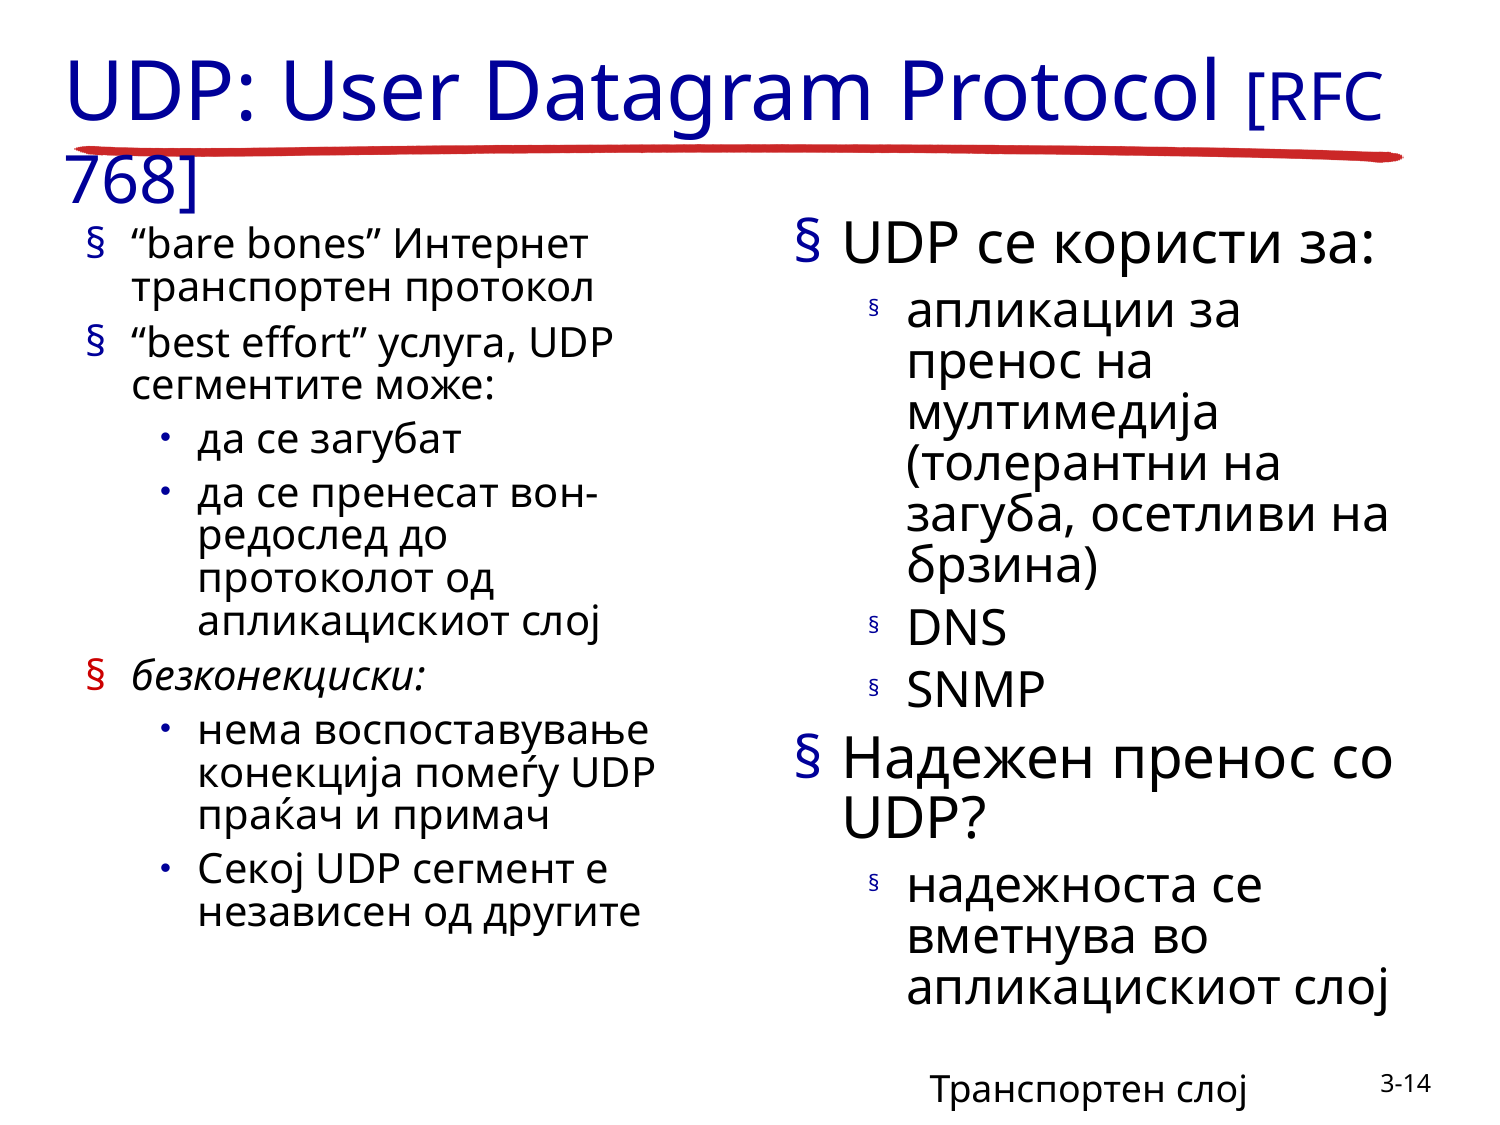

# UDP: User Datagram Protocol [RFC 768]
UDP се користи за:
апликации за пренос на мултимедија (толерантни на загуба, осетливи на брзина)
DNS
SNMP
Надежен пренос со UDP?
надежноста се вметнува во апликацискиот слој
“bare bones” Интернет транспортен протокол
“best effort” услуга, UDP сегментите може:
да се загубат
да се пренесат вон-редослед до протоколот од апликацискиот слој
безконекциски:
нема воспоставување конекција помеѓу UDP праќач и примач
Секој UDP сегмент е независен од другите
Транспортен слој